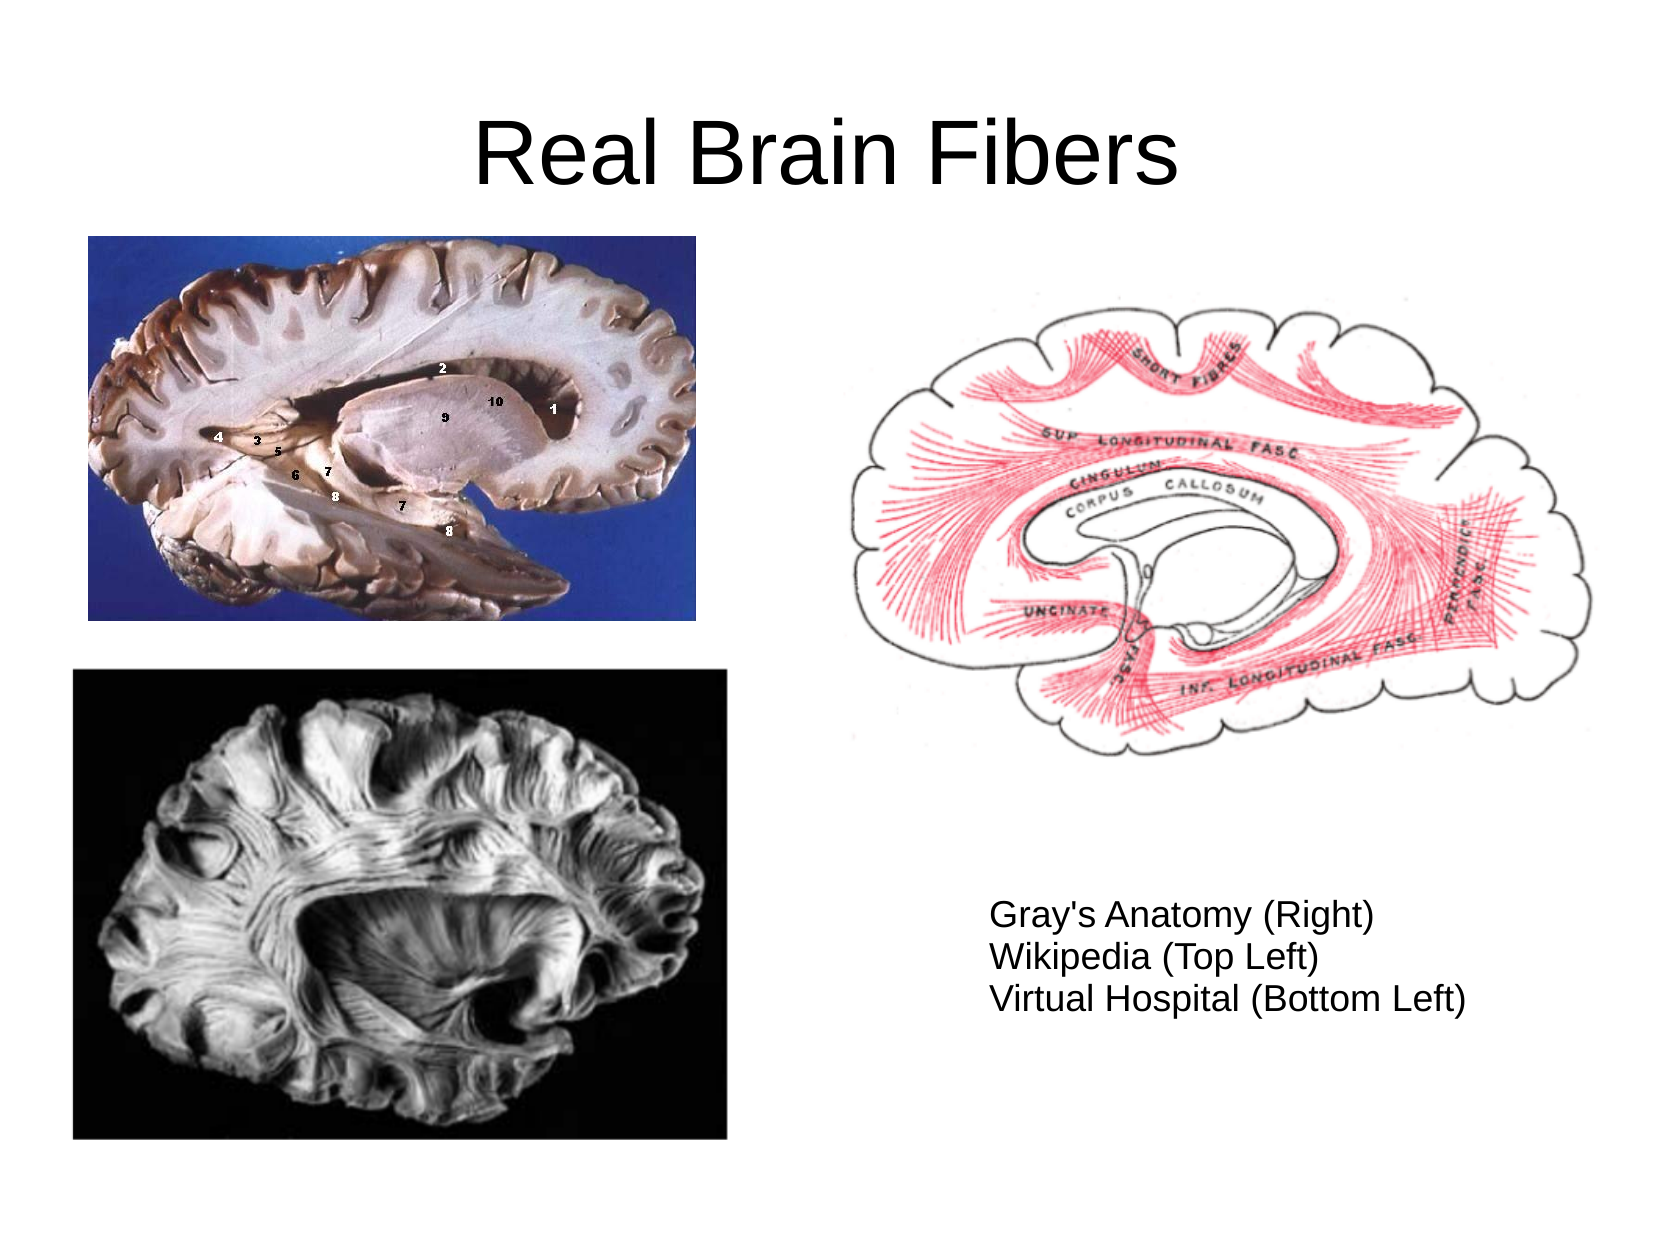

# Real Brain Fibers
Gray's Anatomy (Right)
Wikipedia (Top Left)
Virtual Hospital (Bottom Left)